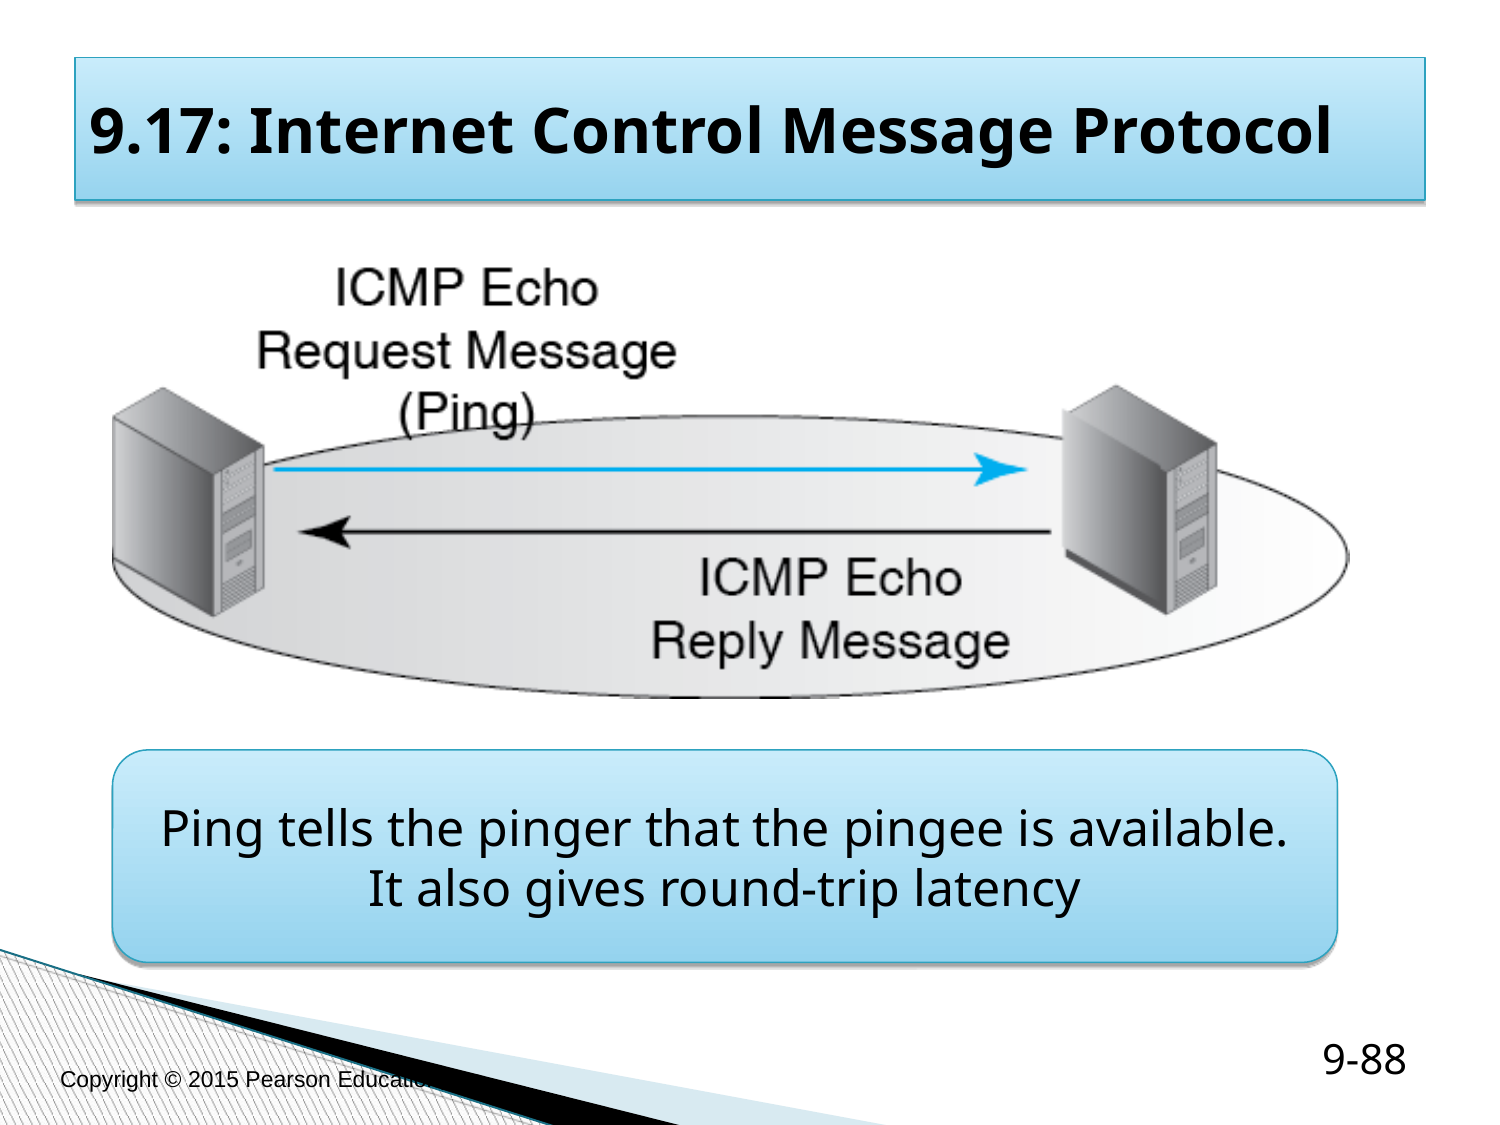

# 9.17: Internet Control Message Protocol
Ping tells the pinger that the pingee is available.
It also gives round-trip latency
Copyright © 2015 Pearson Education, Inc.